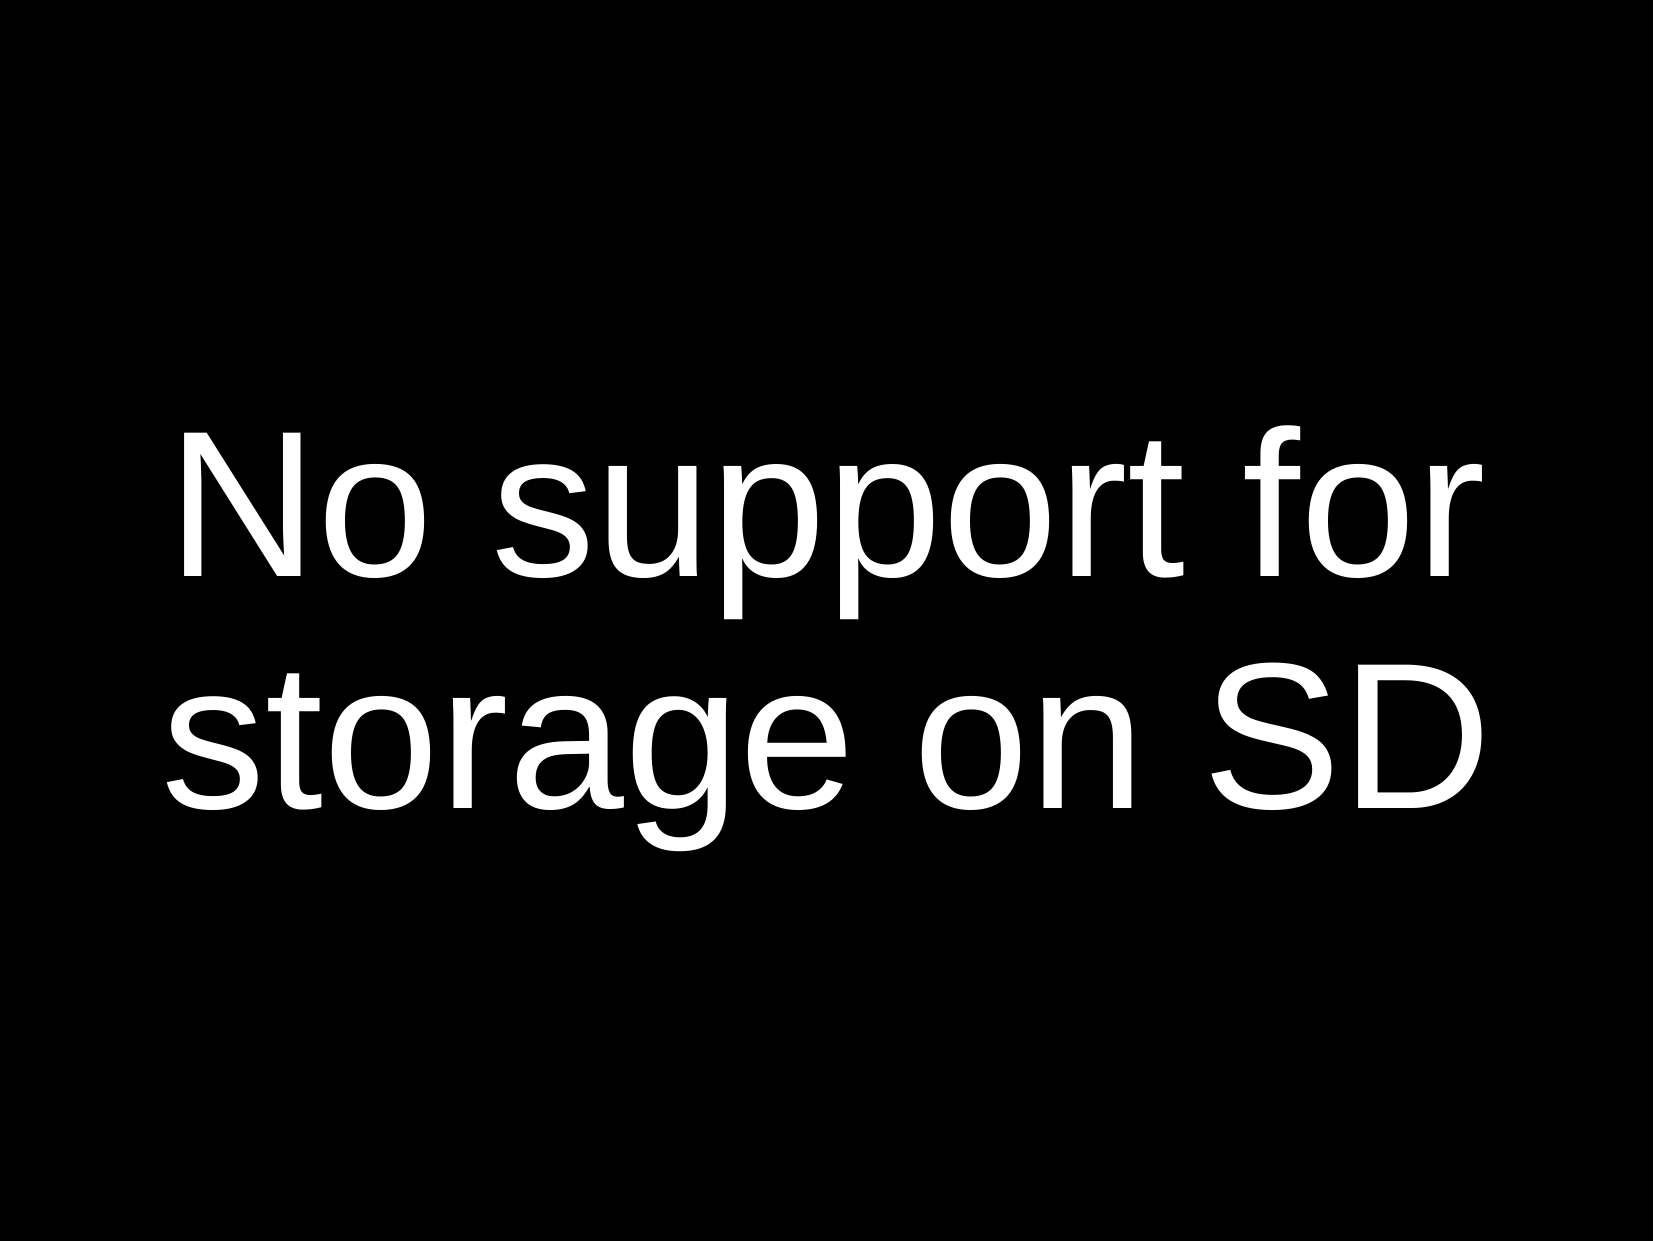

# No support for storage on SD